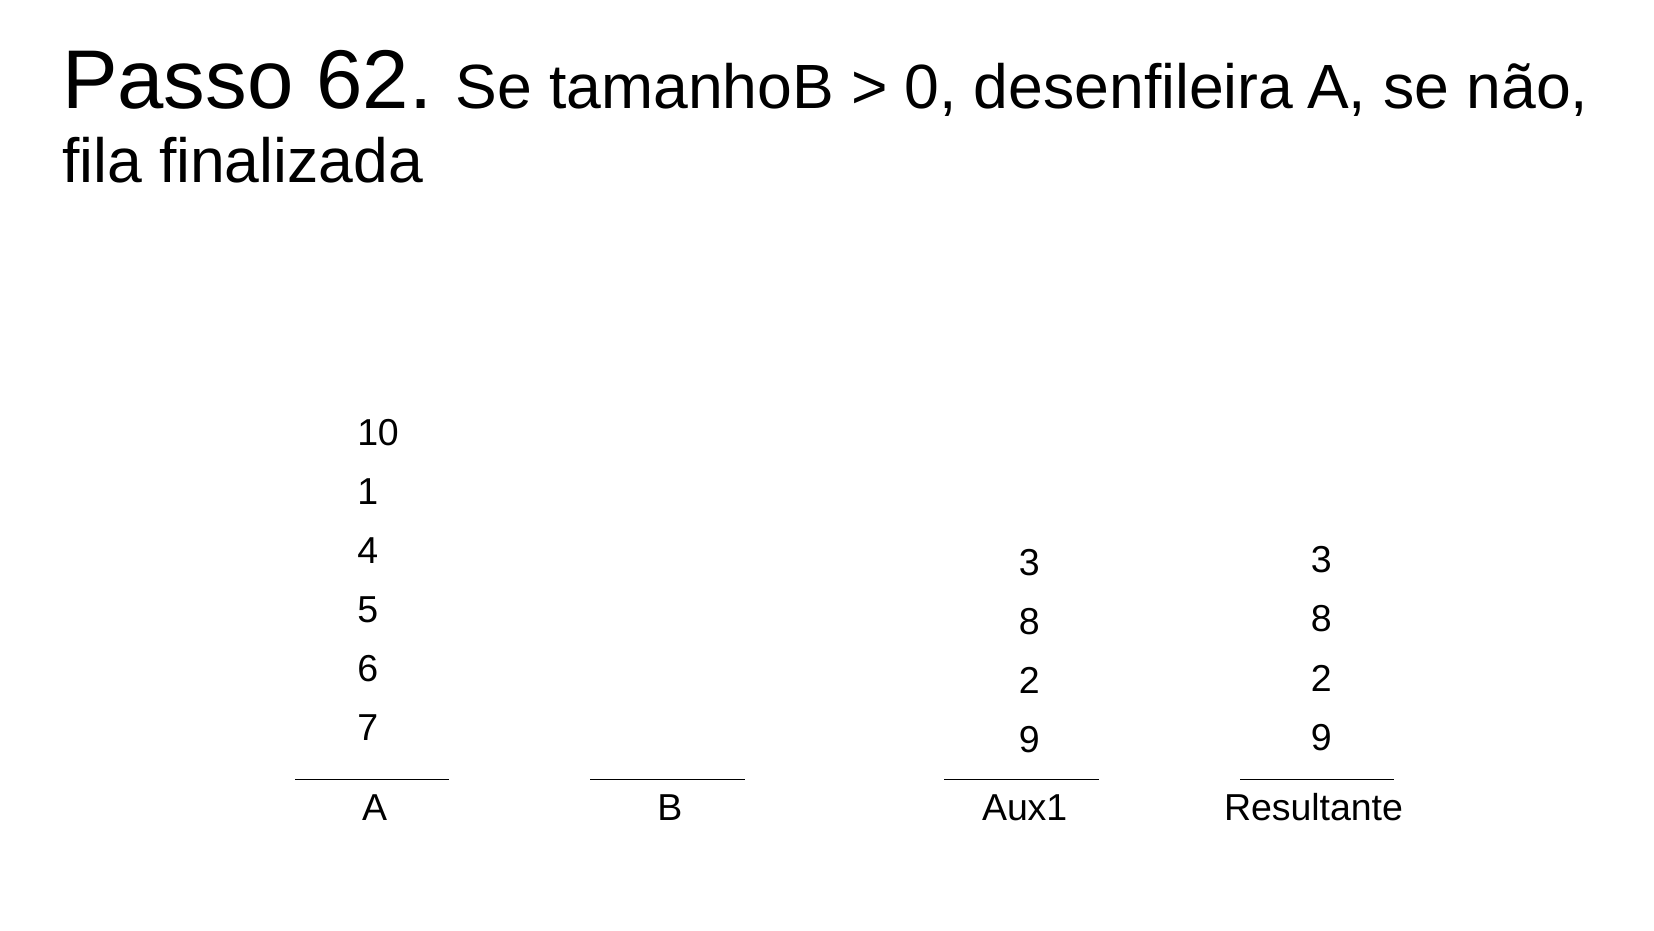

Passo 62. Se tamanhoB > 0, desenfileira A, se não, fila finalizada
10
1
4
3
3
5
8
8
6
2
2
7
9
9
A
B
Aux1
Resultante